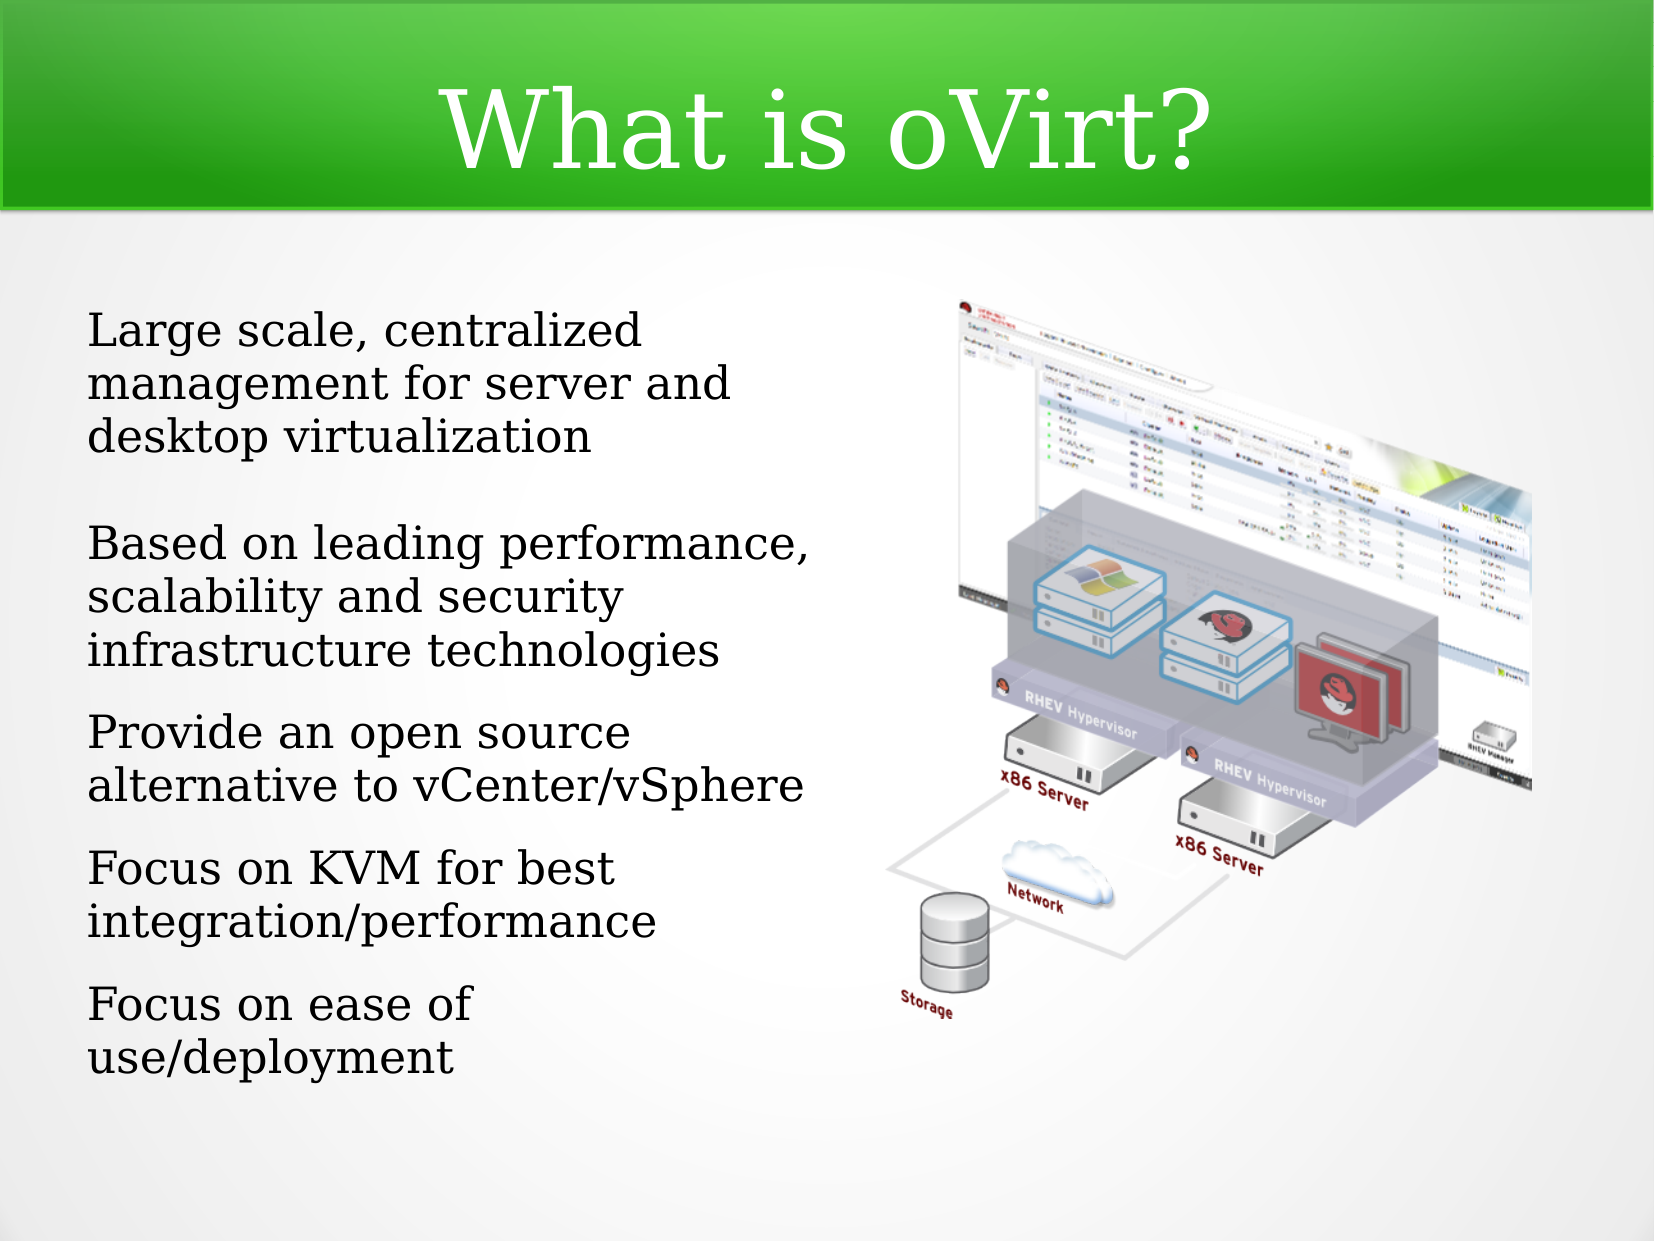

What is oVirt?
# Large scale, centralized management for server and desktop virtualization
Based on leading performance, scalability and security infrastructure technologies
Provide an open source alternative to vCenter/vSphere
Focus on KVM for best integration/performance
Focus on ease of use/deployment